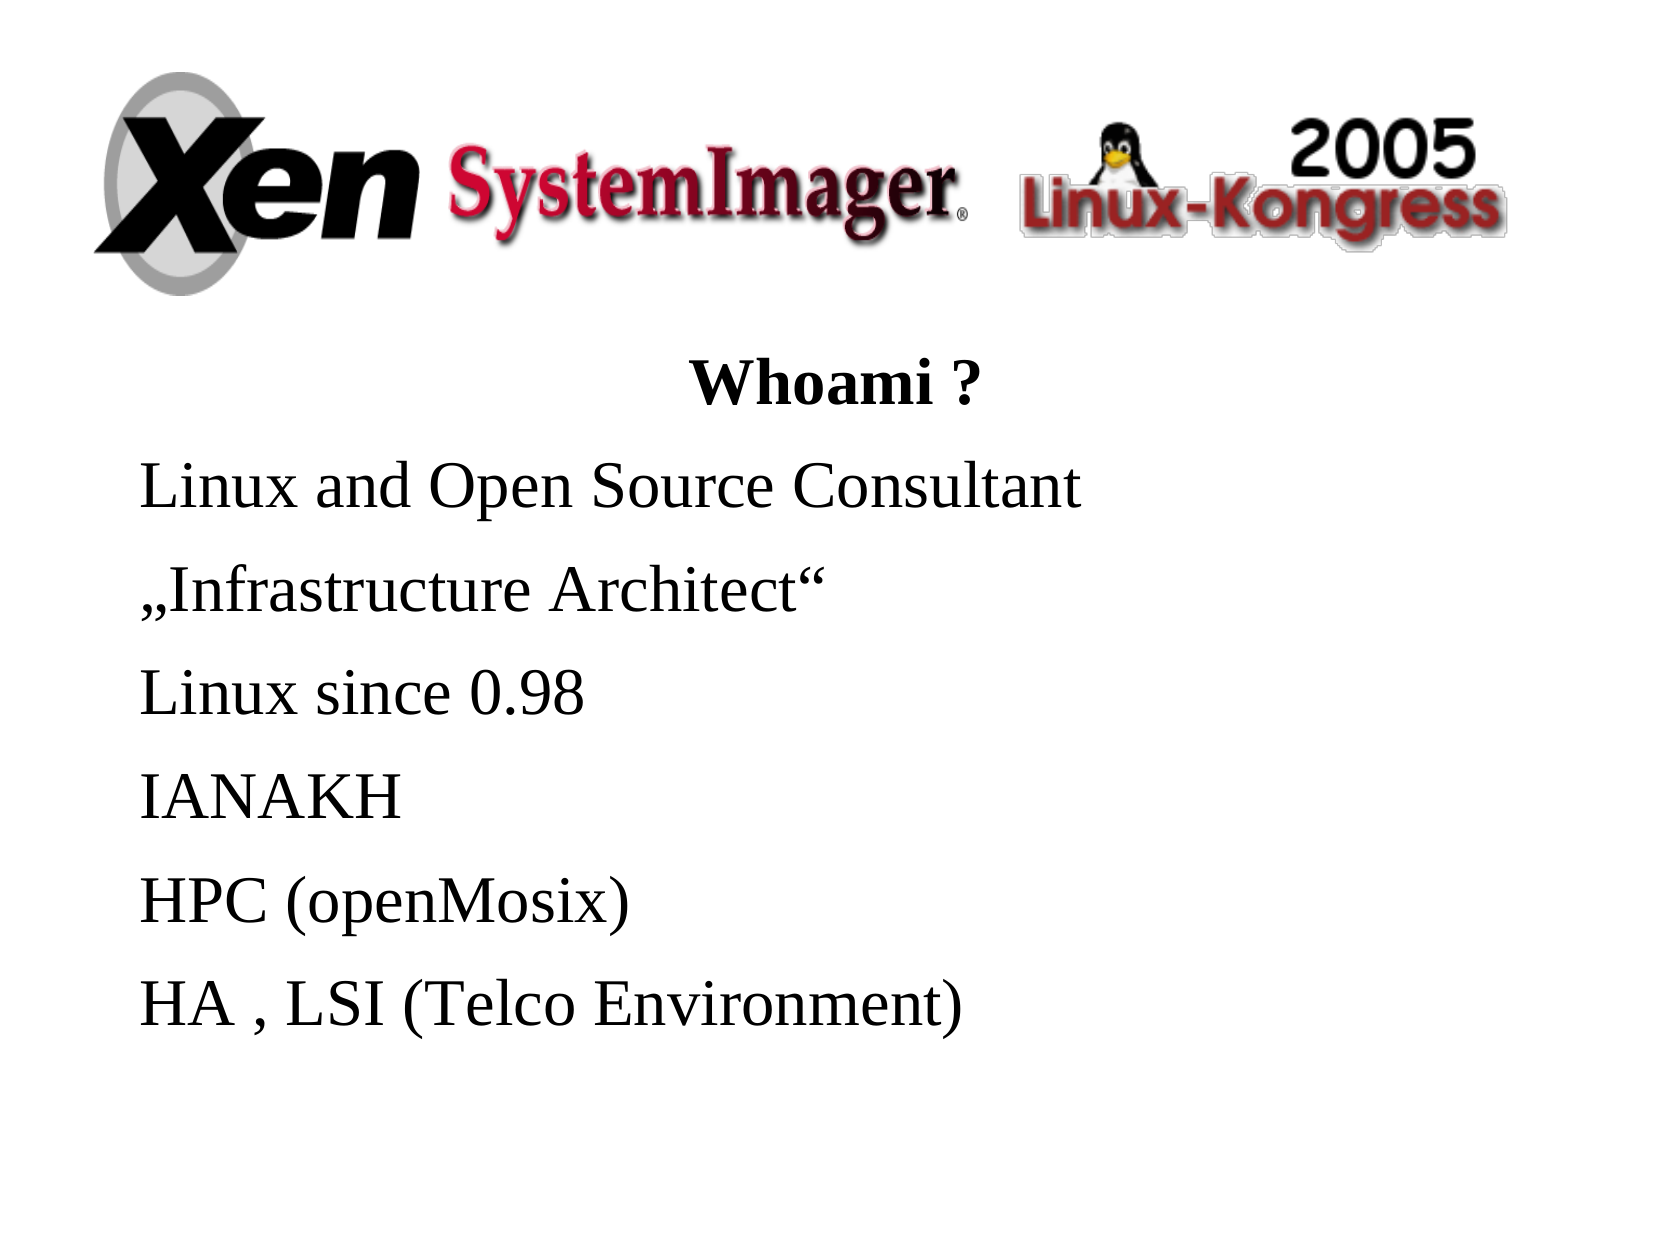

#
Whoami ?
Linux and Open Source Consultant
„Infrastructure Architect“
Linux since 0.98
IANAKH
HPC (openMosix)
HA , LSI (Telco Environment)